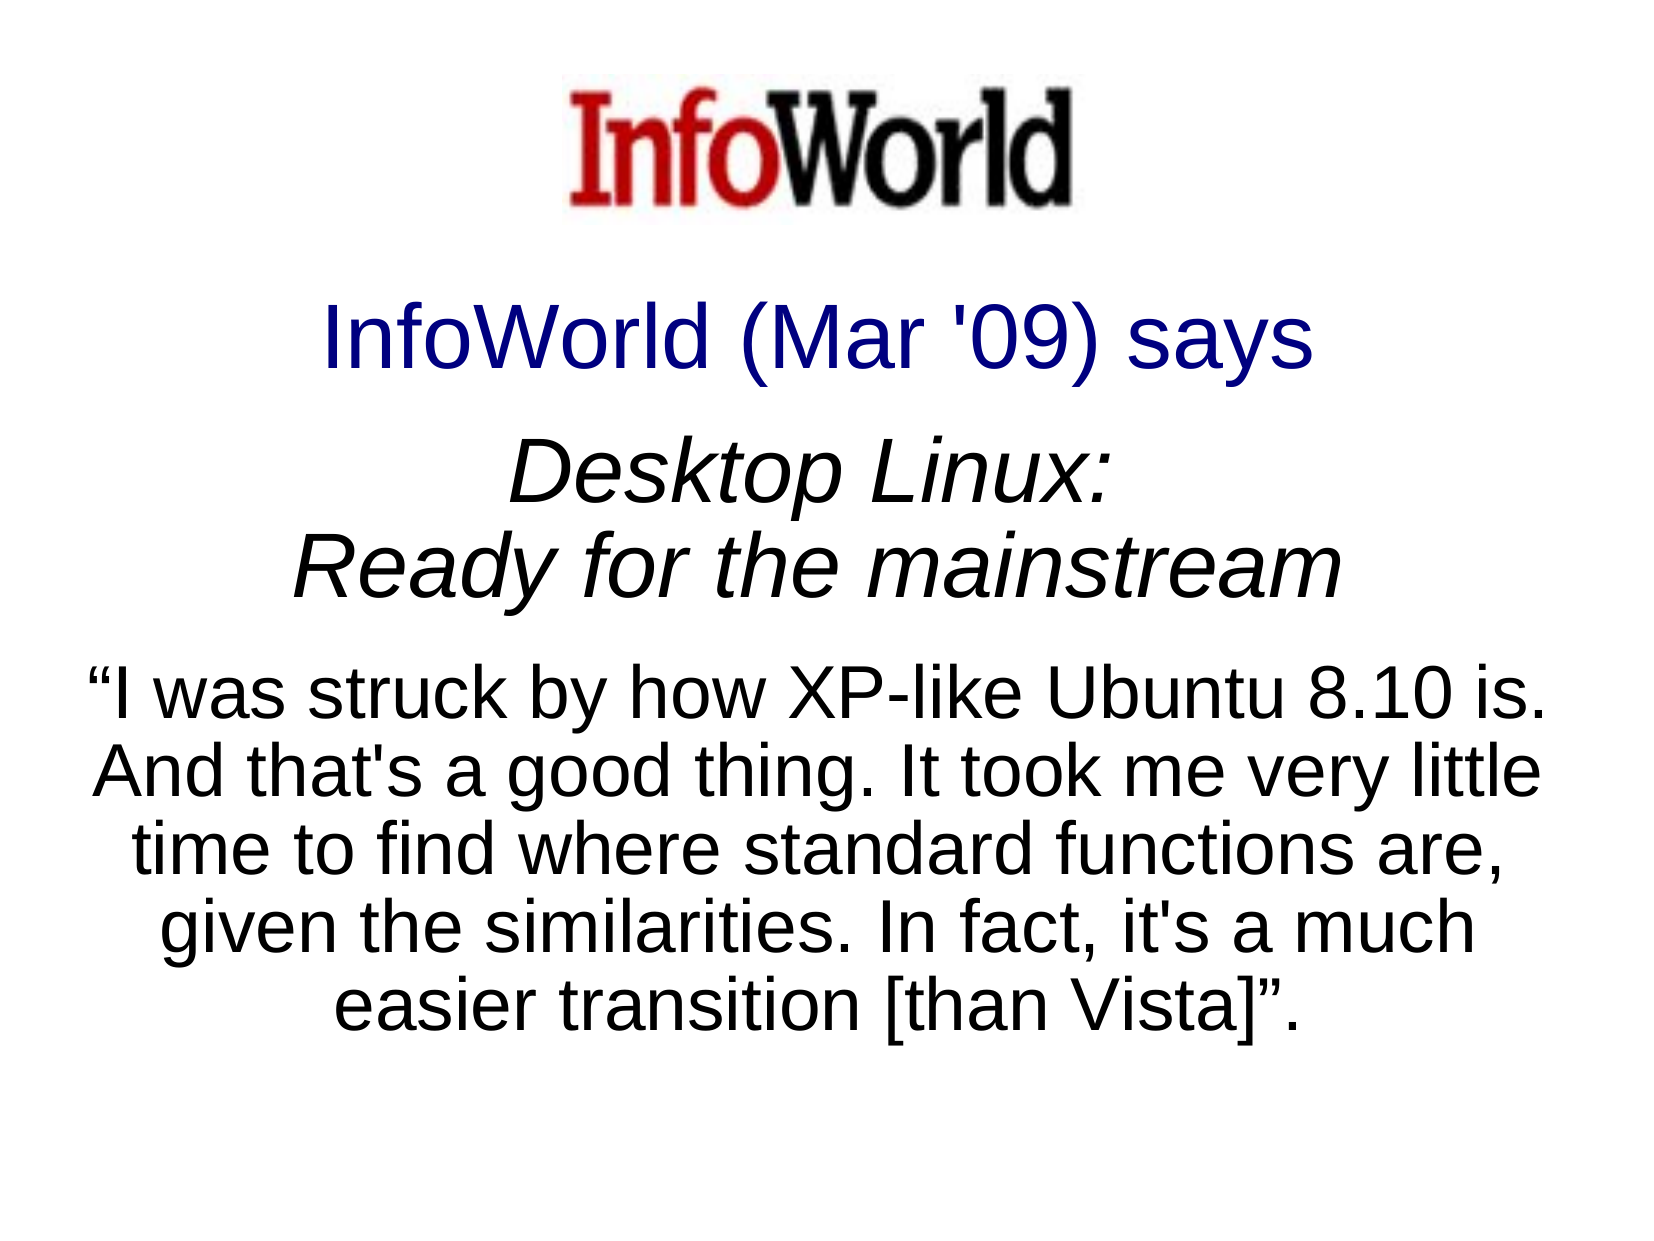

# InfoWorld (Mar '09) says Desktop Linux: Ready for the mainstream “I was struck by how XP-like Ubuntu 8.10 is. And that's a good thing. It took me very little time to find where standard functions are, given the similarities. In fact, it's a much easier transition [than Vista]”.